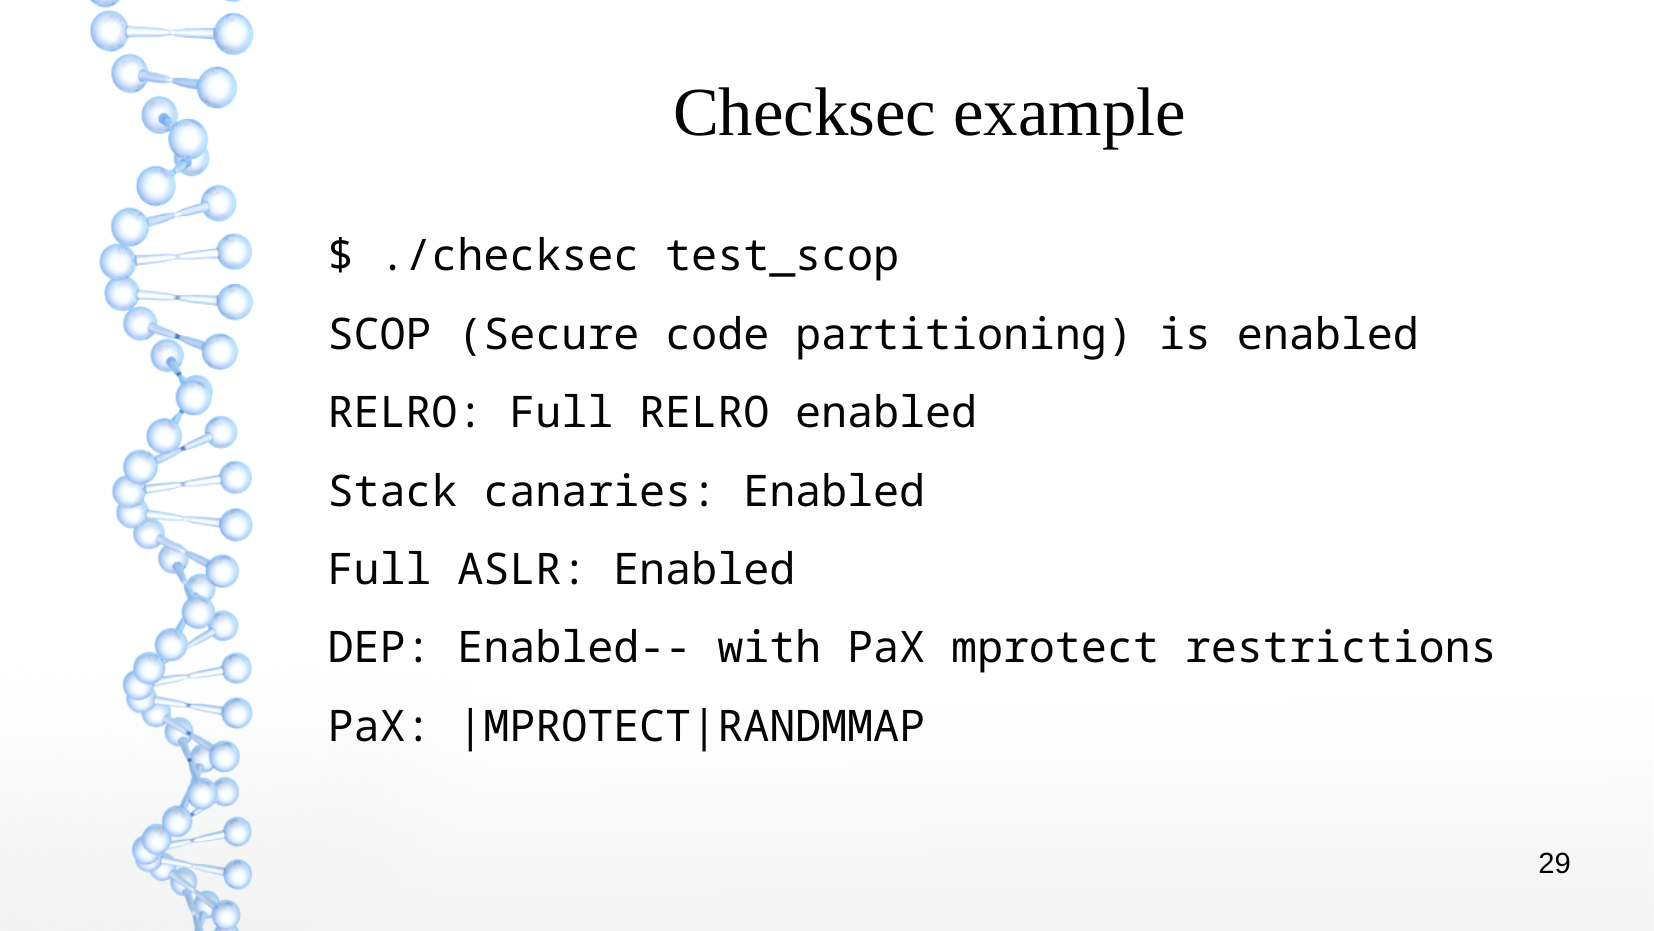

# Checksec example
$ ./checksec test_scop
SCOP (Secure code partitioning) is enabled
RELRO: Full RELRO enabled
Stack canaries: Enabled
Full ASLR: Enabled
DEP: Enabled-- with PaX mprotect restrictions
PaX: |MPROTECT|RANDMMAP
29